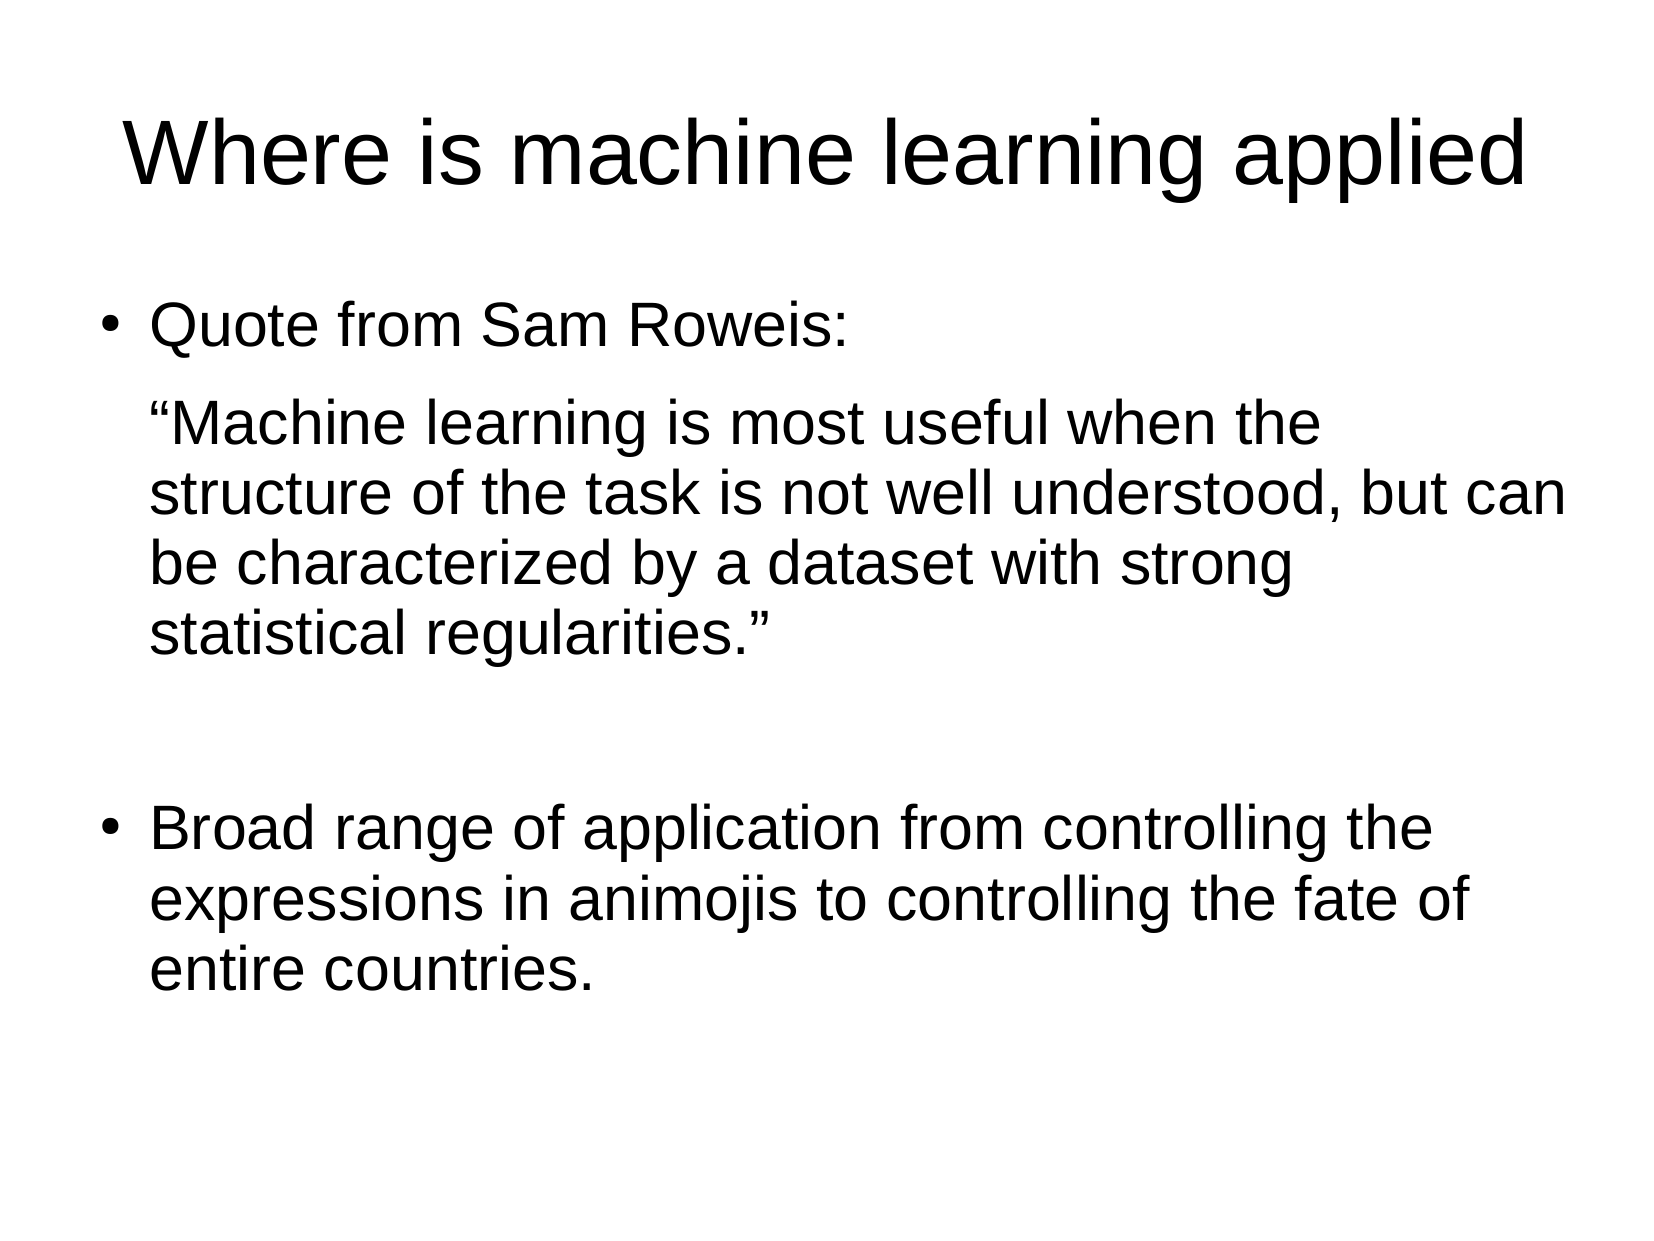

# Where is machine learning applied
Quote from Sam Roweis:
“Machine learning is most useful when the structure of the task is not well understood, but can be characterized by a dataset with strong statistical regularities.”
Broad range of application from controlling the expressions in animojis to controlling the fate of entire countries.